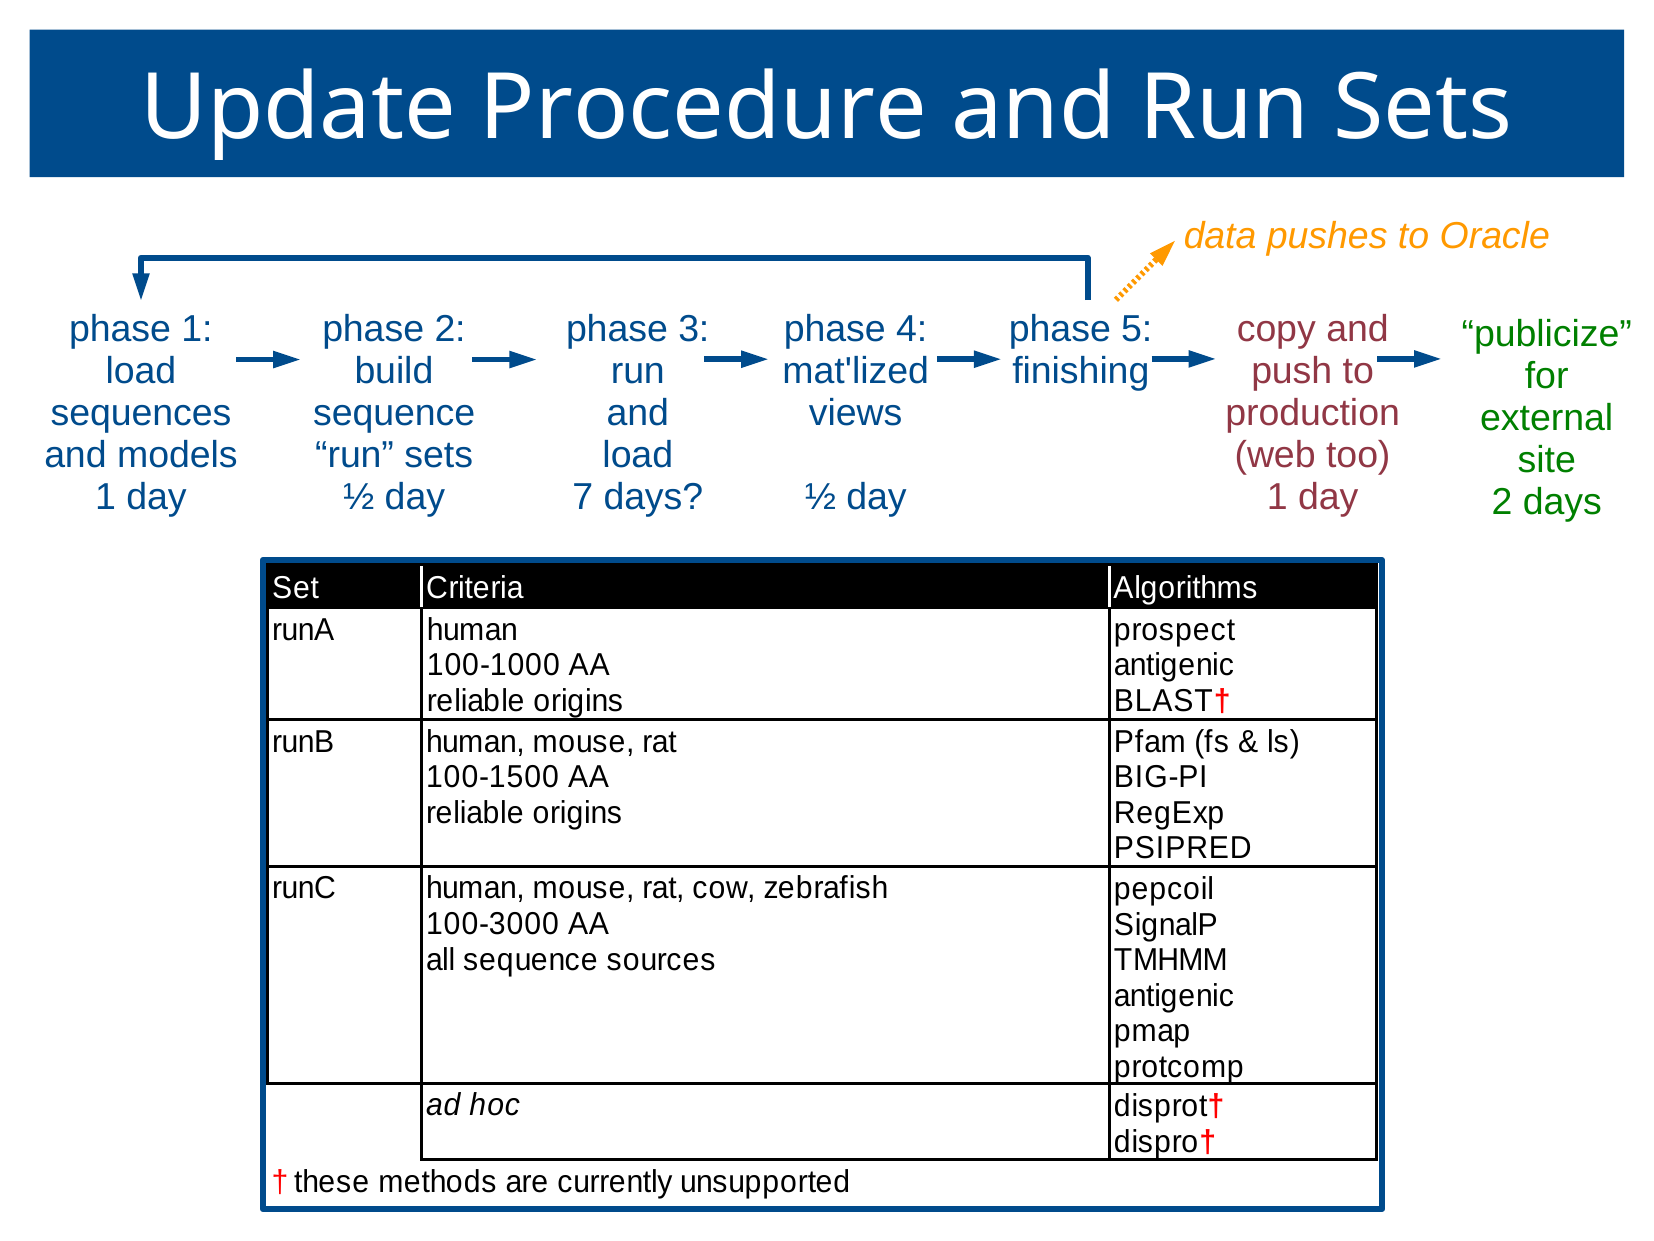

# Update Procedure and Run Sets
data pushes to Oracle
phase 1:
load
sequences
and models
1 day
phase 4:
mat'lized
views
½ day
phase 2:
build
sequence
“run” sets
½ day
phase 3:
run
and
load
7 days?
phase 5:
finishing
copy and
push to
production
(web too)
1 day
“publicize”
for
external
site
2 days